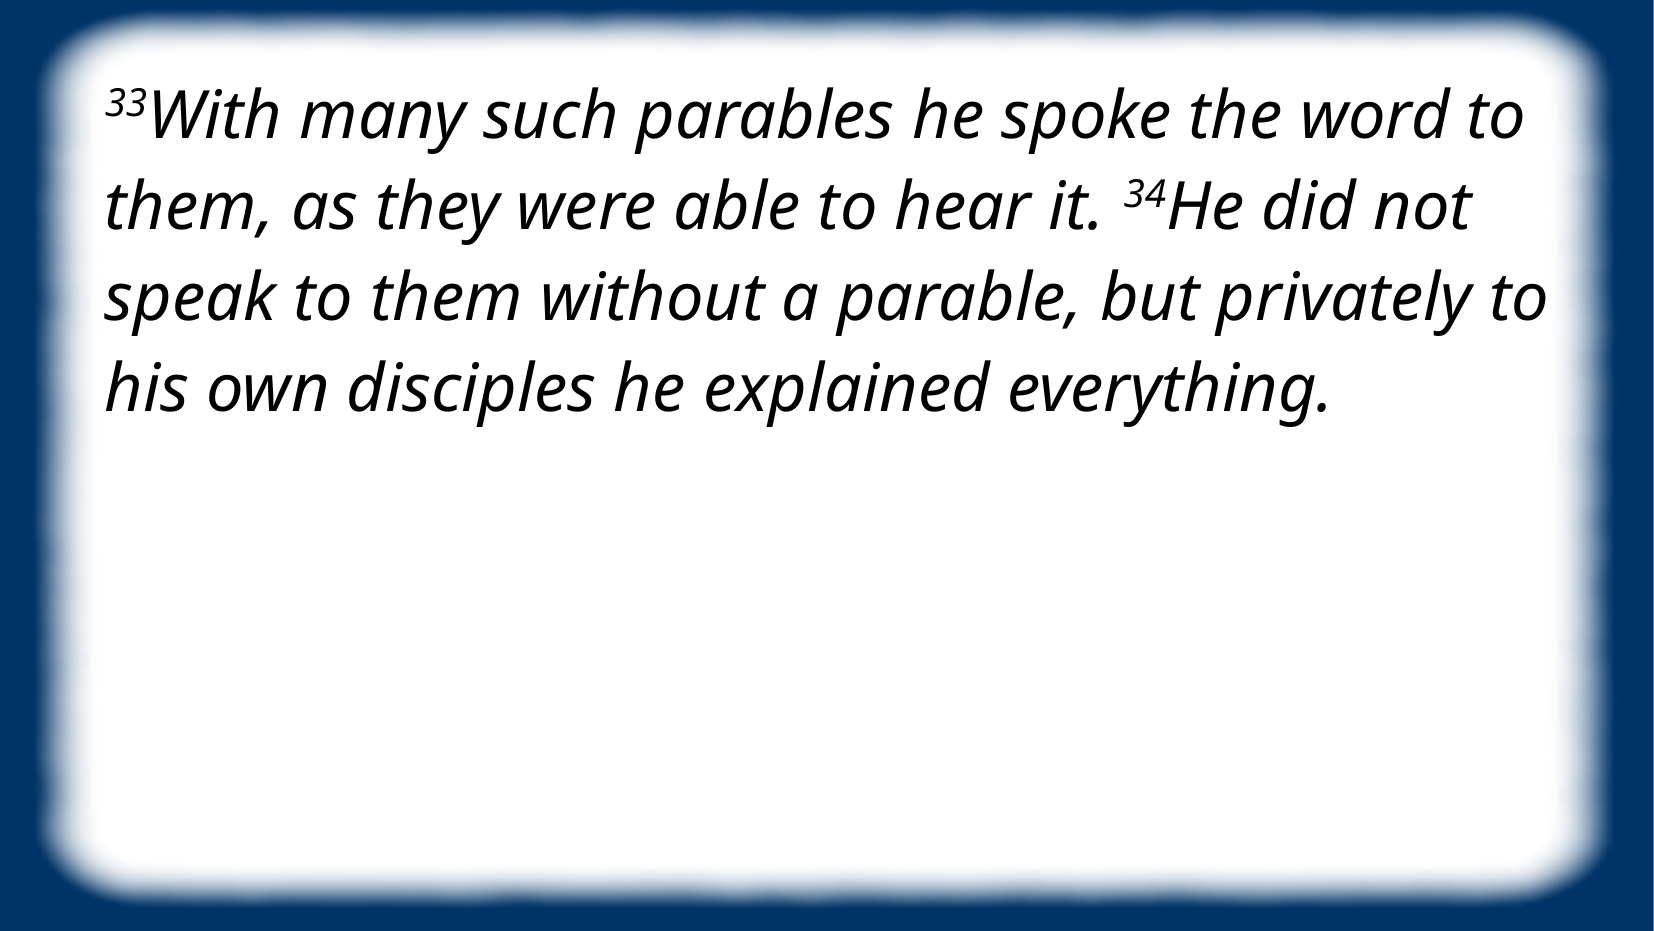

33With many such parables he spoke the word to them, as they were able to hear it. 34He did not speak to them without a parable, but privately to his own disciples he explained everything.